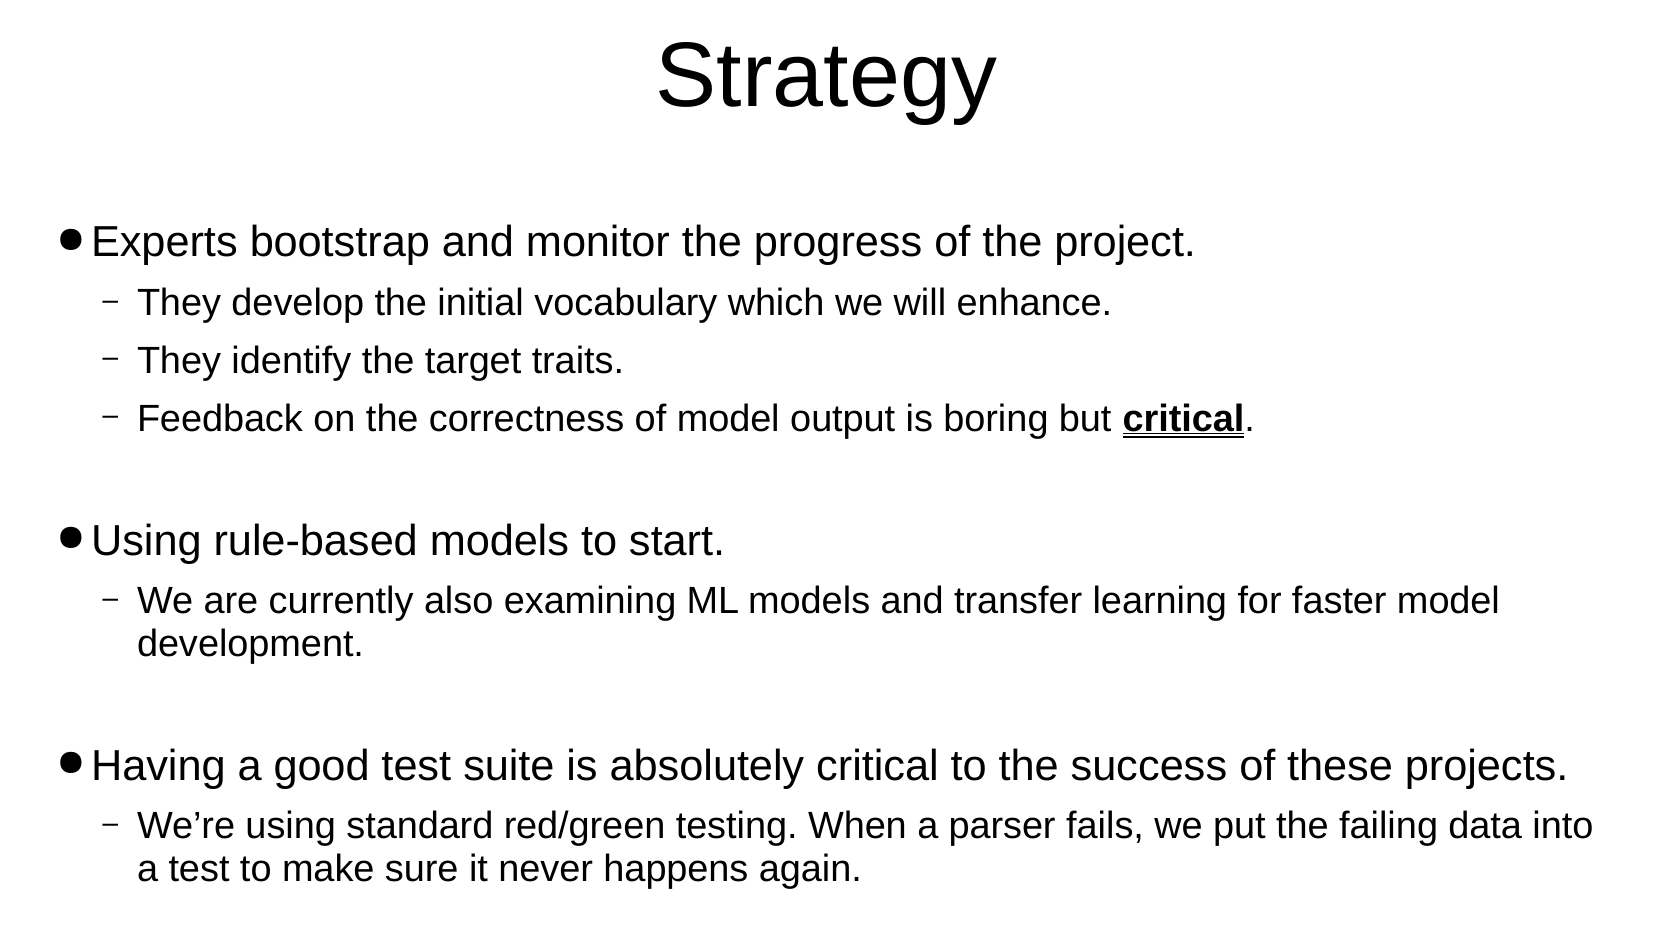

# Strategy
Experts bootstrap and monitor the progress of the project.
They develop the initial vocabulary which we will enhance.
They identify the target traits.
Feedback on the correctness of model output is boring but critical.
Using rule-based models to start.
We are currently also examining ML models and transfer learning for faster model development.
Having a good test suite is absolutely critical to the success of these projects.
We’re using standard red/green testing. When a parser fails, we put the failing data into a test to make sure it never happens again.